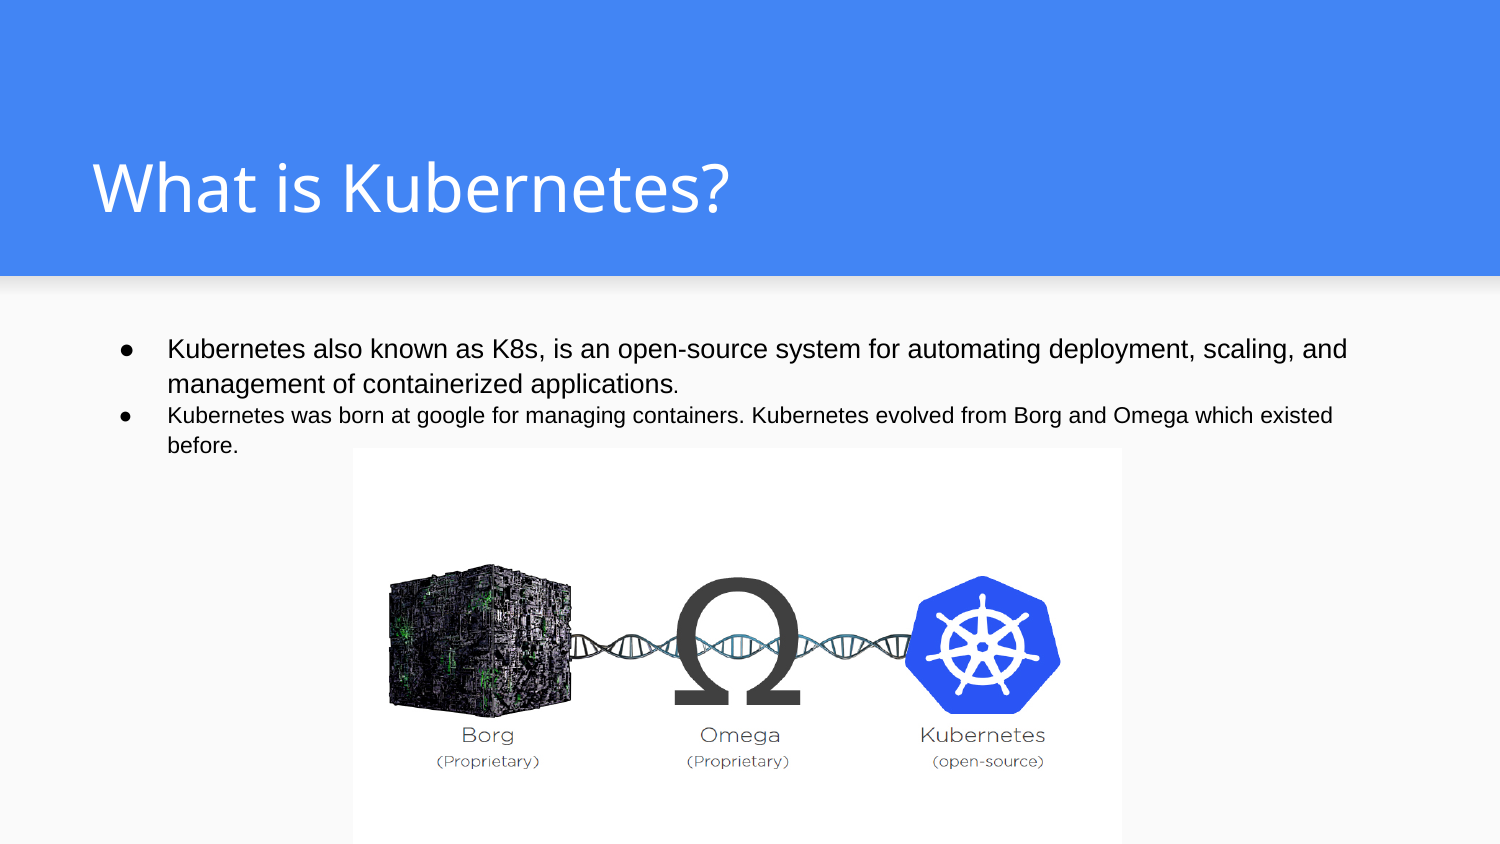

# What is Kubernetes?
Kubernetes also known as K8s, is an open-source system for automating deployment, scaling, and management of containerized applications.
Kubernetes was born at google for managing containers. Kubernetes evolved from Borg and Omega which existed before.